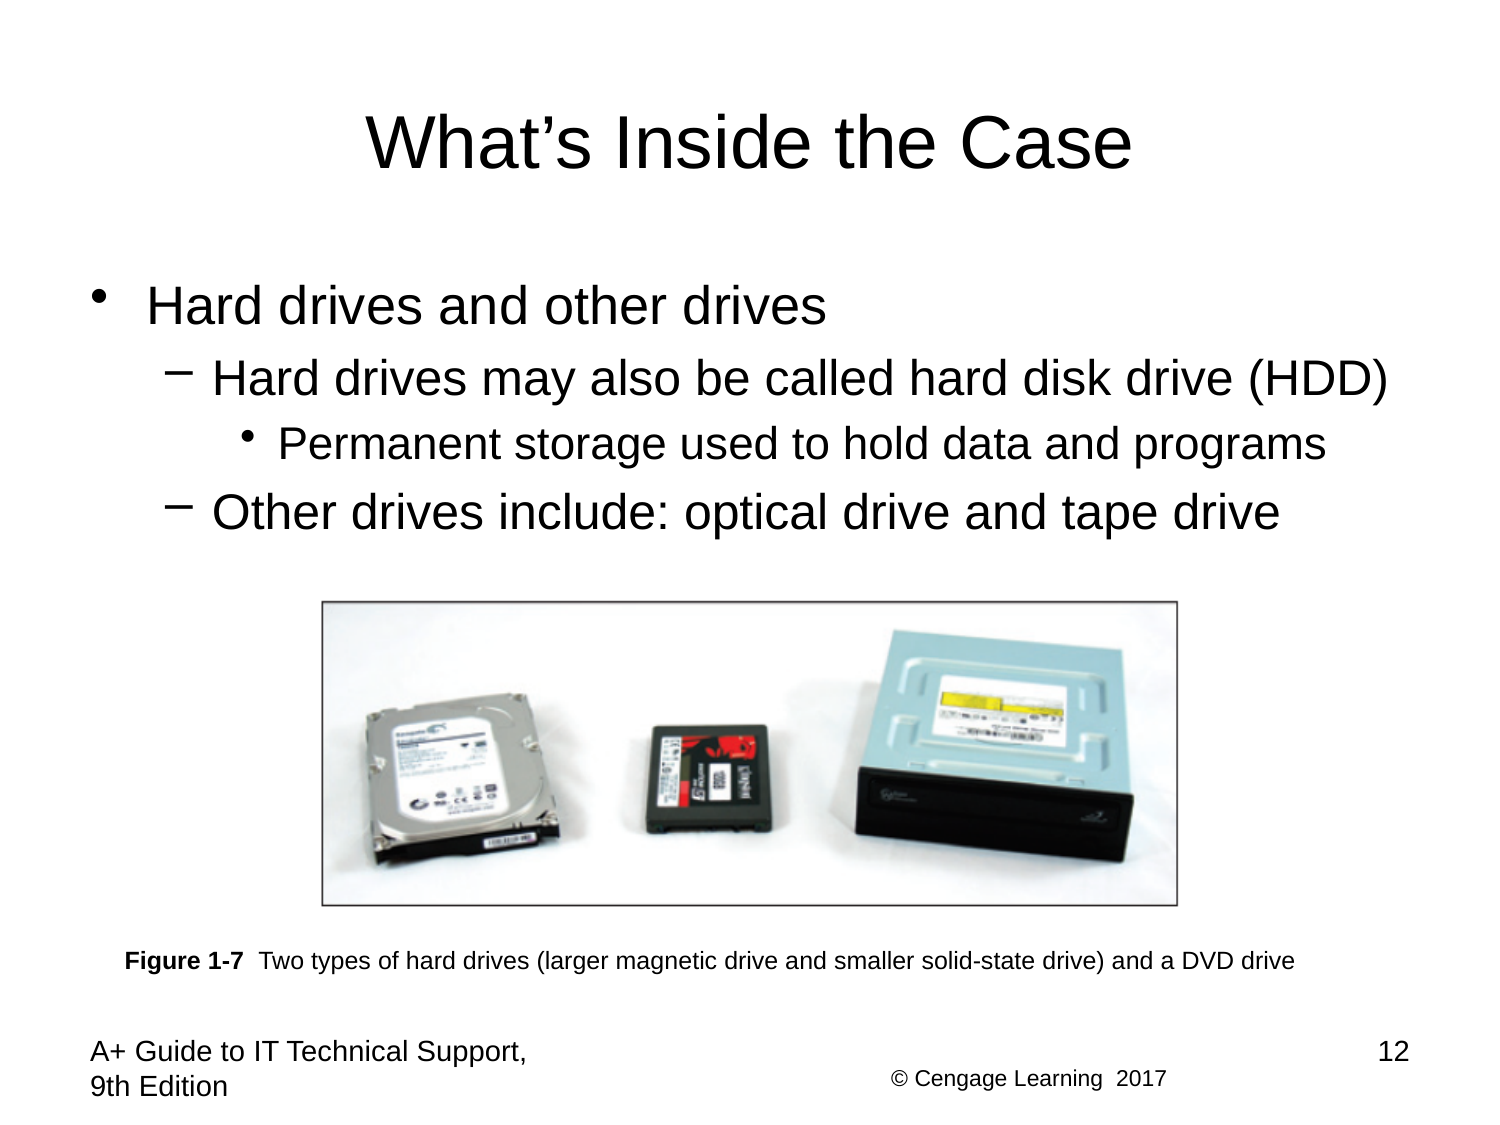

# What’s Inside the Case
Hard drives and other drives
Hard drives may also be called hard disk drive (HDD)
Permanent storage used to hold data and programs
Other drives include: optical drive and tape drive
Figure 1-7 Two types of hard drives (larger magnetic drive and smaller solid-state drive) and a DVD drive
A+ Guide to IT Technical Support, 9th Edition